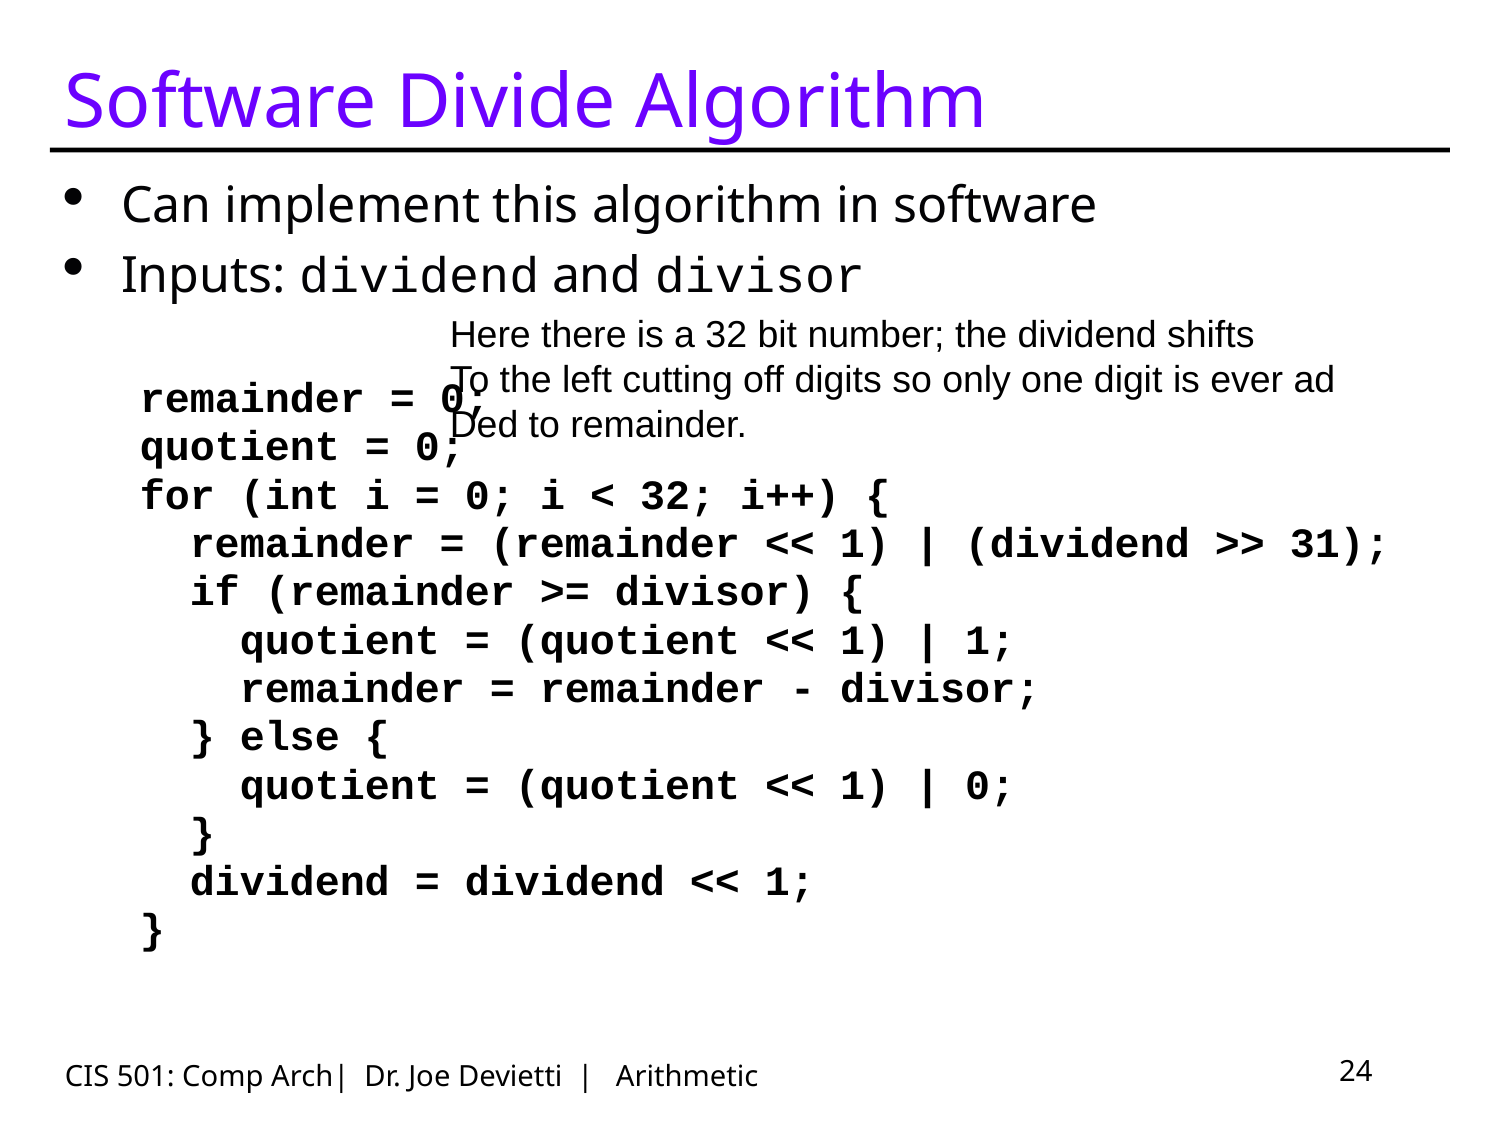

Software Divide Algorithm
Can implement this algorithm in software
Inputs: dividend and divisor
remainder = 0;
quotient = 0;
for (int i = 0; i < 32; i++) {
  remainder = (remainder << 1) | (dividend >> 31);
  if (remainder >= divisor) {
    quotient = (quotient << 1) | 1;
    remainder = remainder - divisor;
  } else {
 quotient = (quotient << 1) | 0;
 }
  dividend = dividend << 1;
}
Here there is a 32 bit number; the dividend shifts
To the left cutting off digits so only one digit is ever ad
Ded to remainder.
CIS 501: Comp Arch| Dr. Joe Devietti | Arithmetic